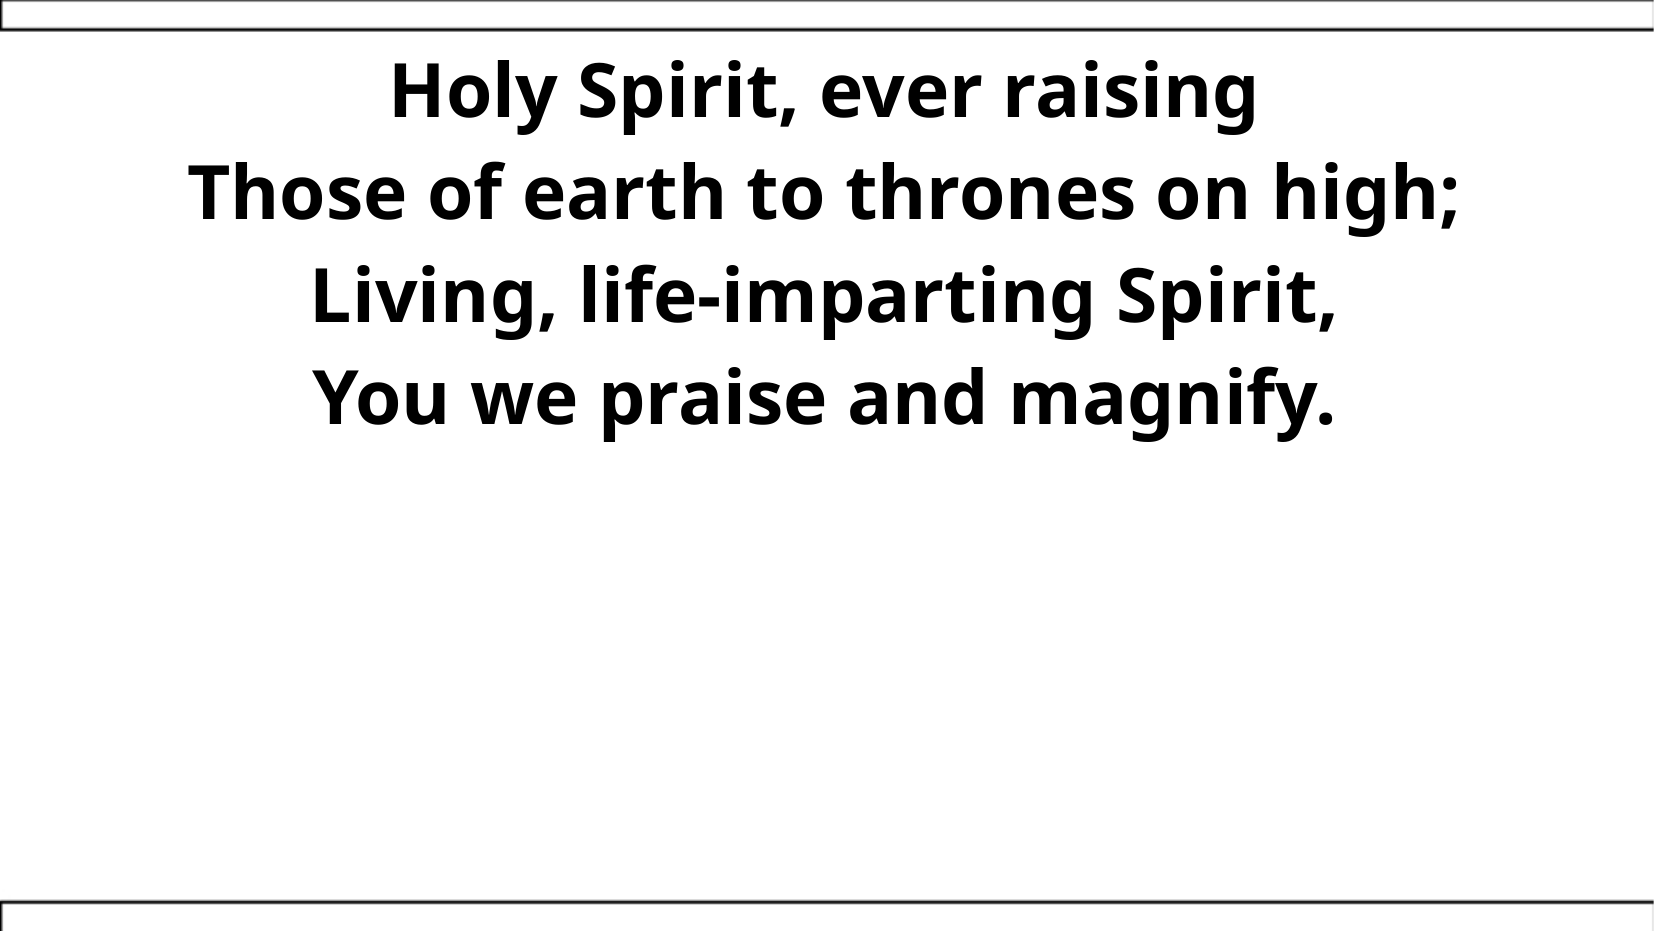

Holy Spirit, ever raising
Those of earth to thrones on high;
Living, life-imparting Spirit,
You we praise and magnify.